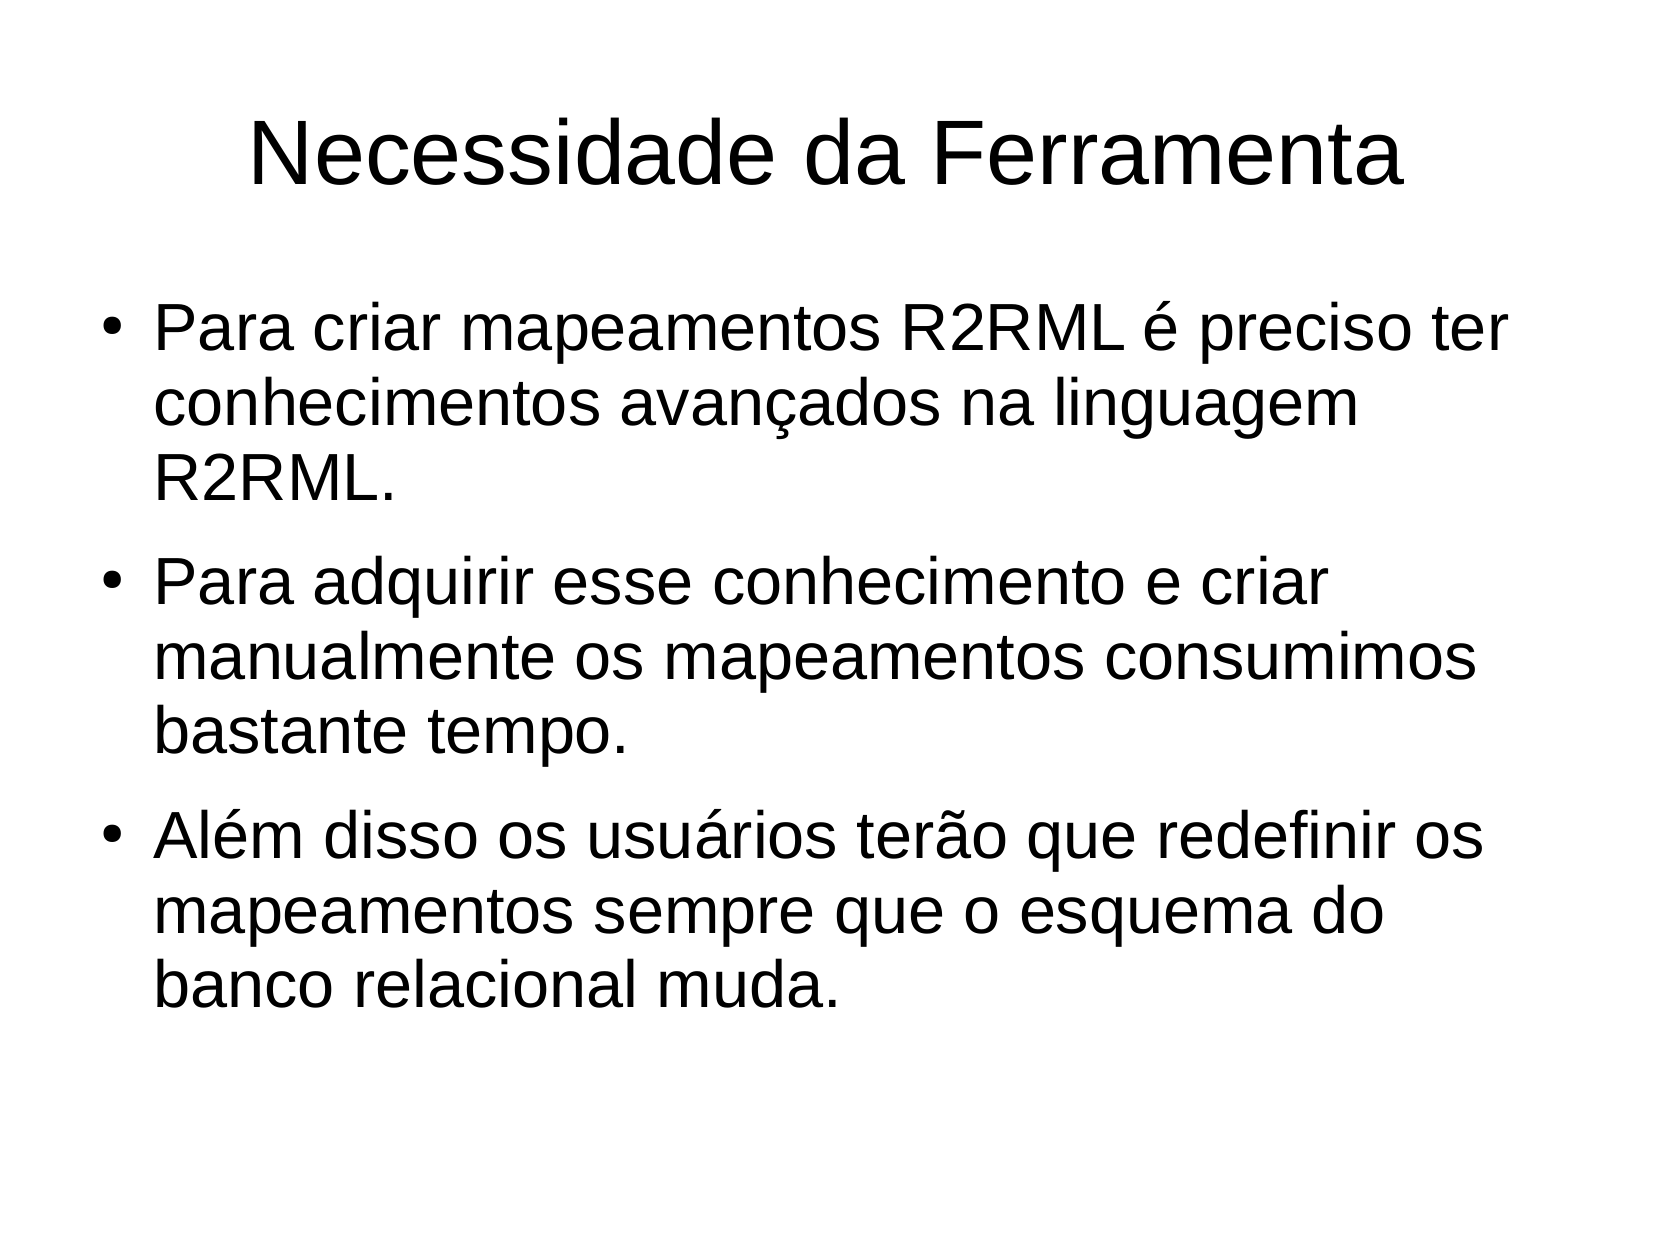

# Necessidade da Ferramenta
Para criar mapeamentos R2RML é preciso ter conhecimentos avançados na linguagem R2RML.
Para adquirir esse conhecimento e criar manualmente os mapeamentos consumimos bastante tempo.
Além disso os usuários terão que redefinir os mapeamentos sempre que o esquema do banco relacional muda.